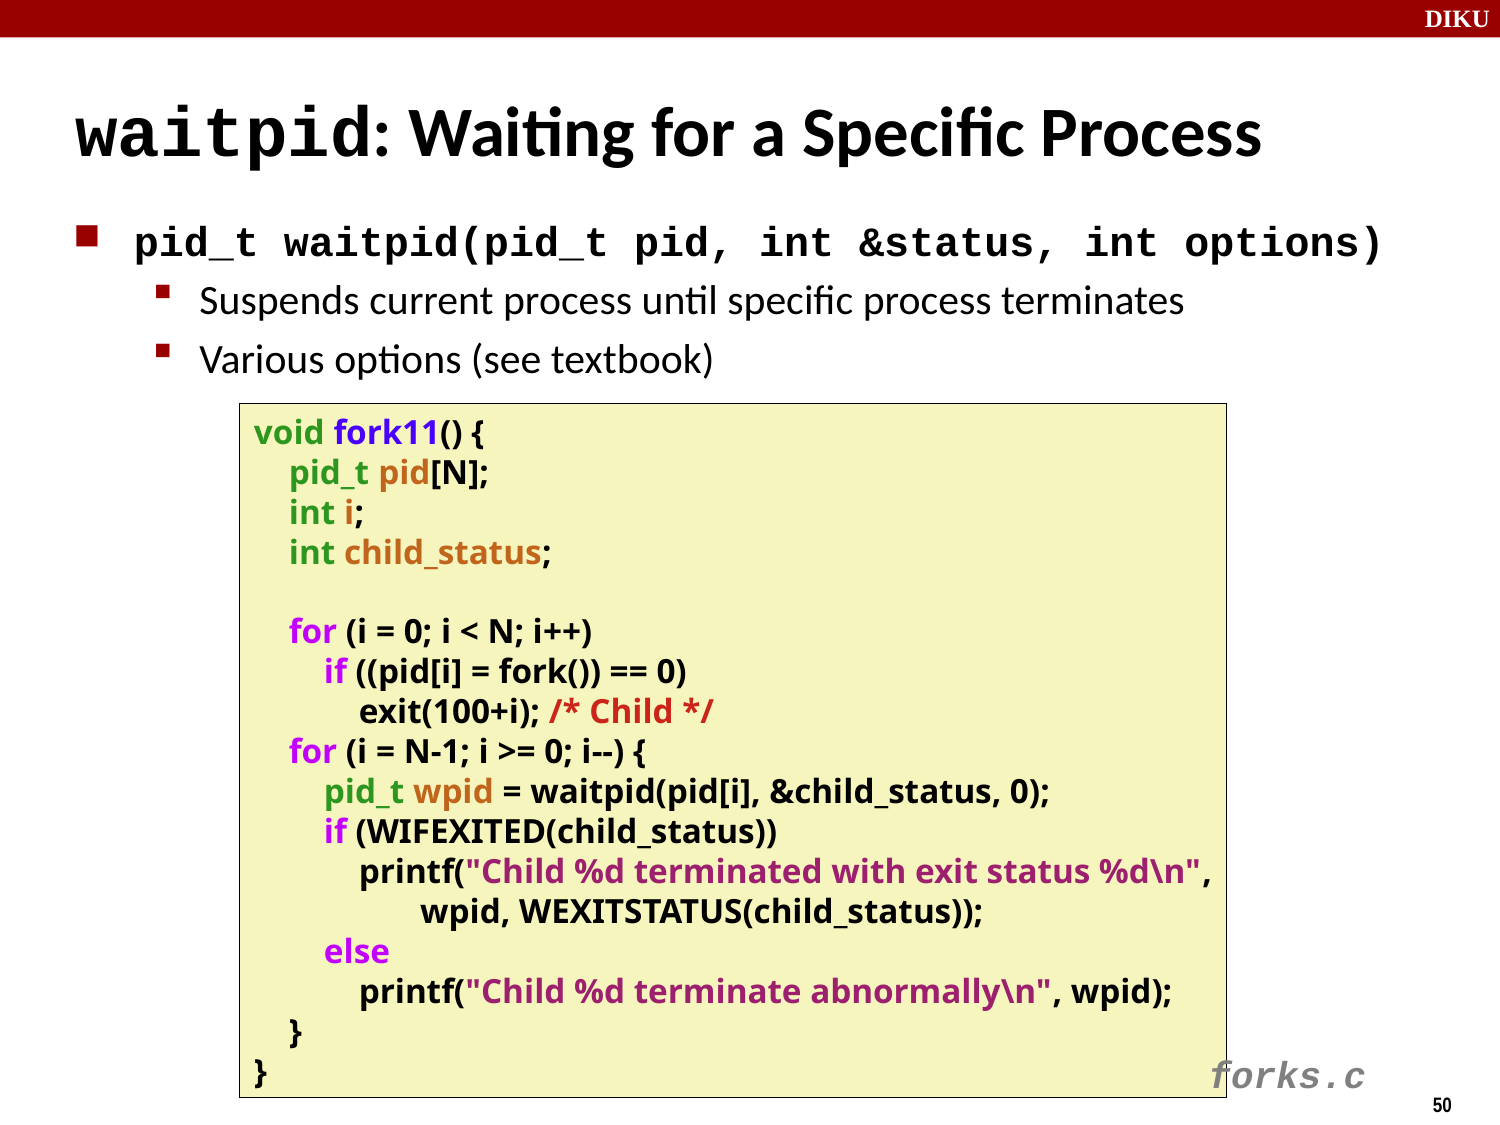

# waitpid: Waiting for a Specific Process
pid_t waitpid(pid_t pid, int &status, int options)
Suspends current process until specific process terminates
Various options (see textbook)
void fork11() {
 pid_t pid[N];
 int i;
 int child_status;
 for (i = 0; i < N; i++)
 if ((pid[i] = fork()) == 0)
 exit(100+i); /* Child */
 for (i = N-1; i >= 0; i--) {
 pid_t wpid = waitpid(pid[i], &child_status, 0);
 if (WIFEXITED(child_status))
 printf("Child %d terminated with exit status %d\n",
 wpid, WEXITSTATUS(child_status));
 else
 printf("Child %d terminate abnormally\n", wpid);
 }
}
forks.c